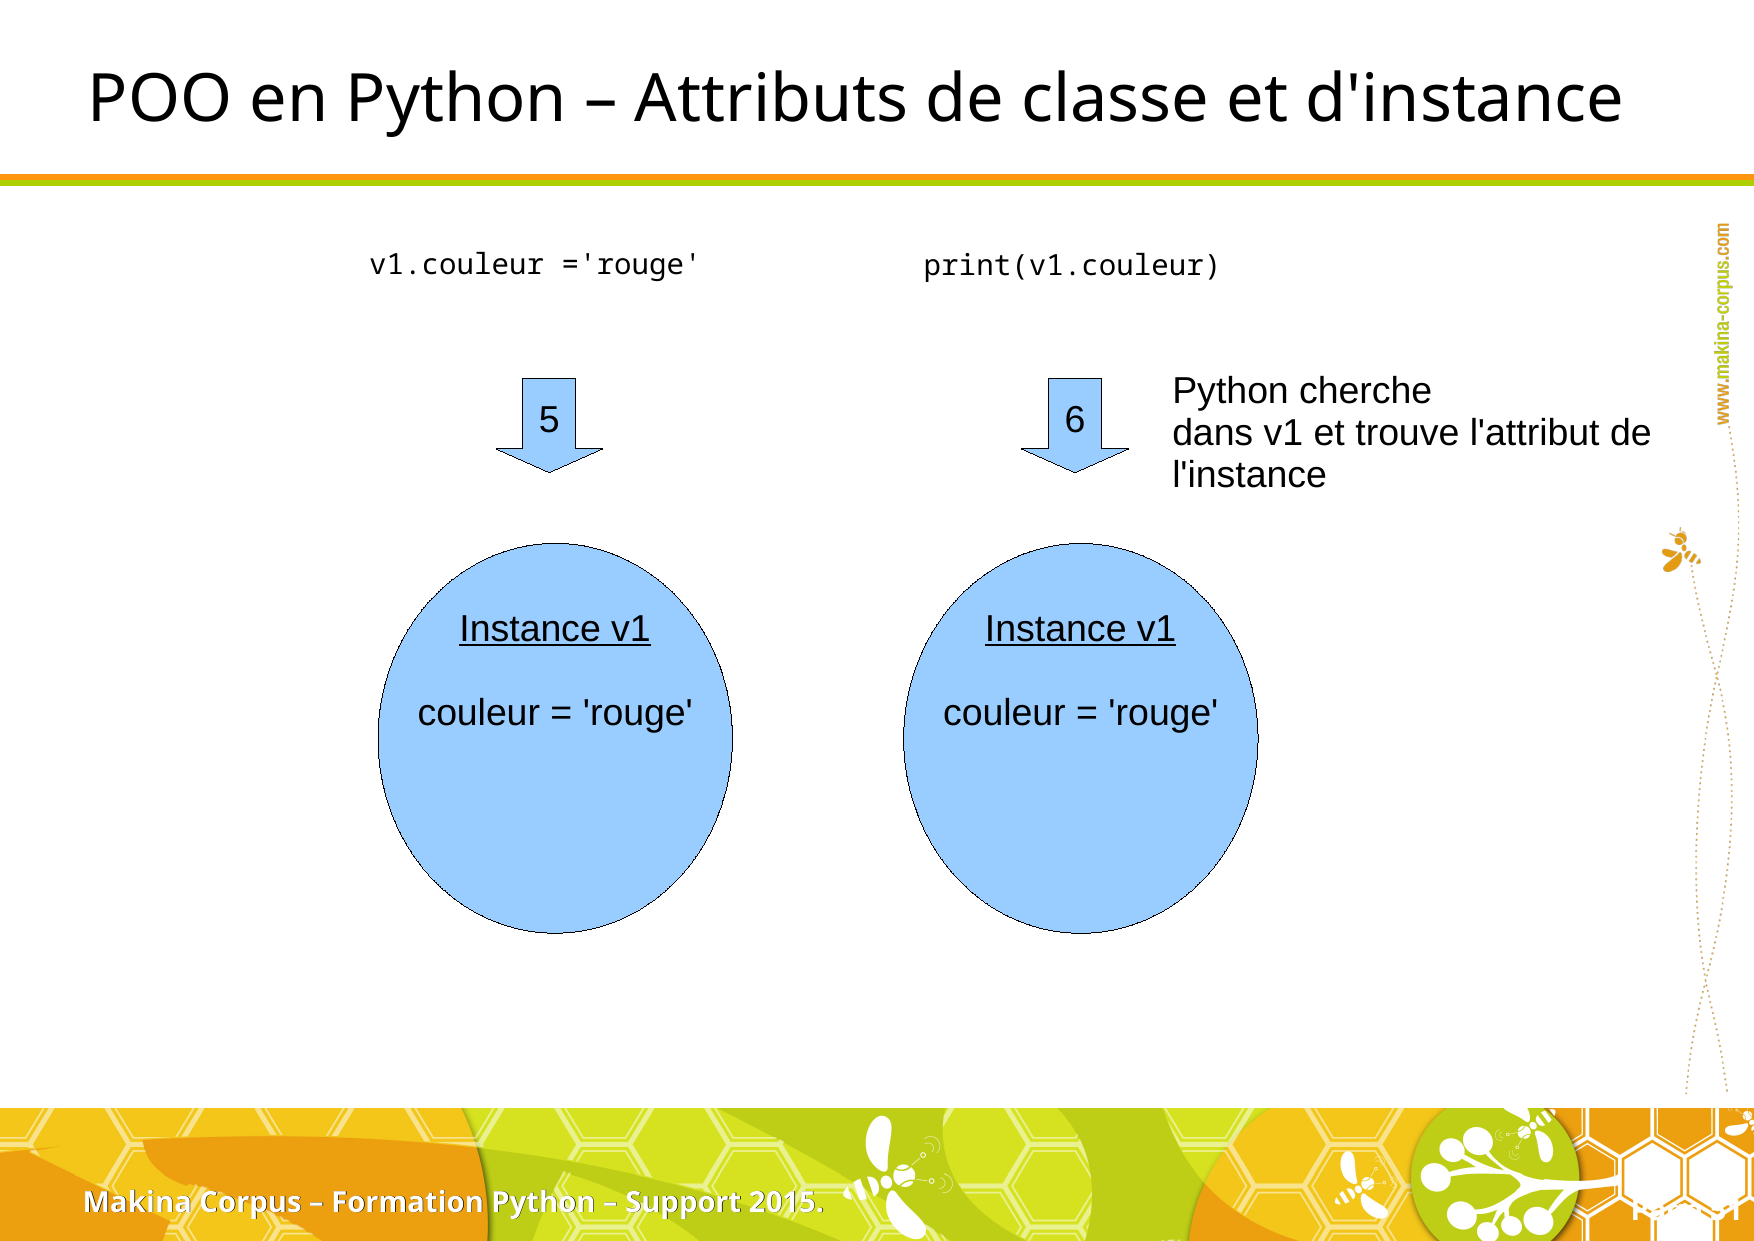

# POO en Python – Attributs de classe et d'instance
v1.couleur ='rouge'
print(v1.couleur)
Python cherche
dans v1 et trouve l'attribut de
l'instance
5
6
Instance v1
couleur = 'rouge'
Instance v1
couleur = 'rouge'
tesg
51